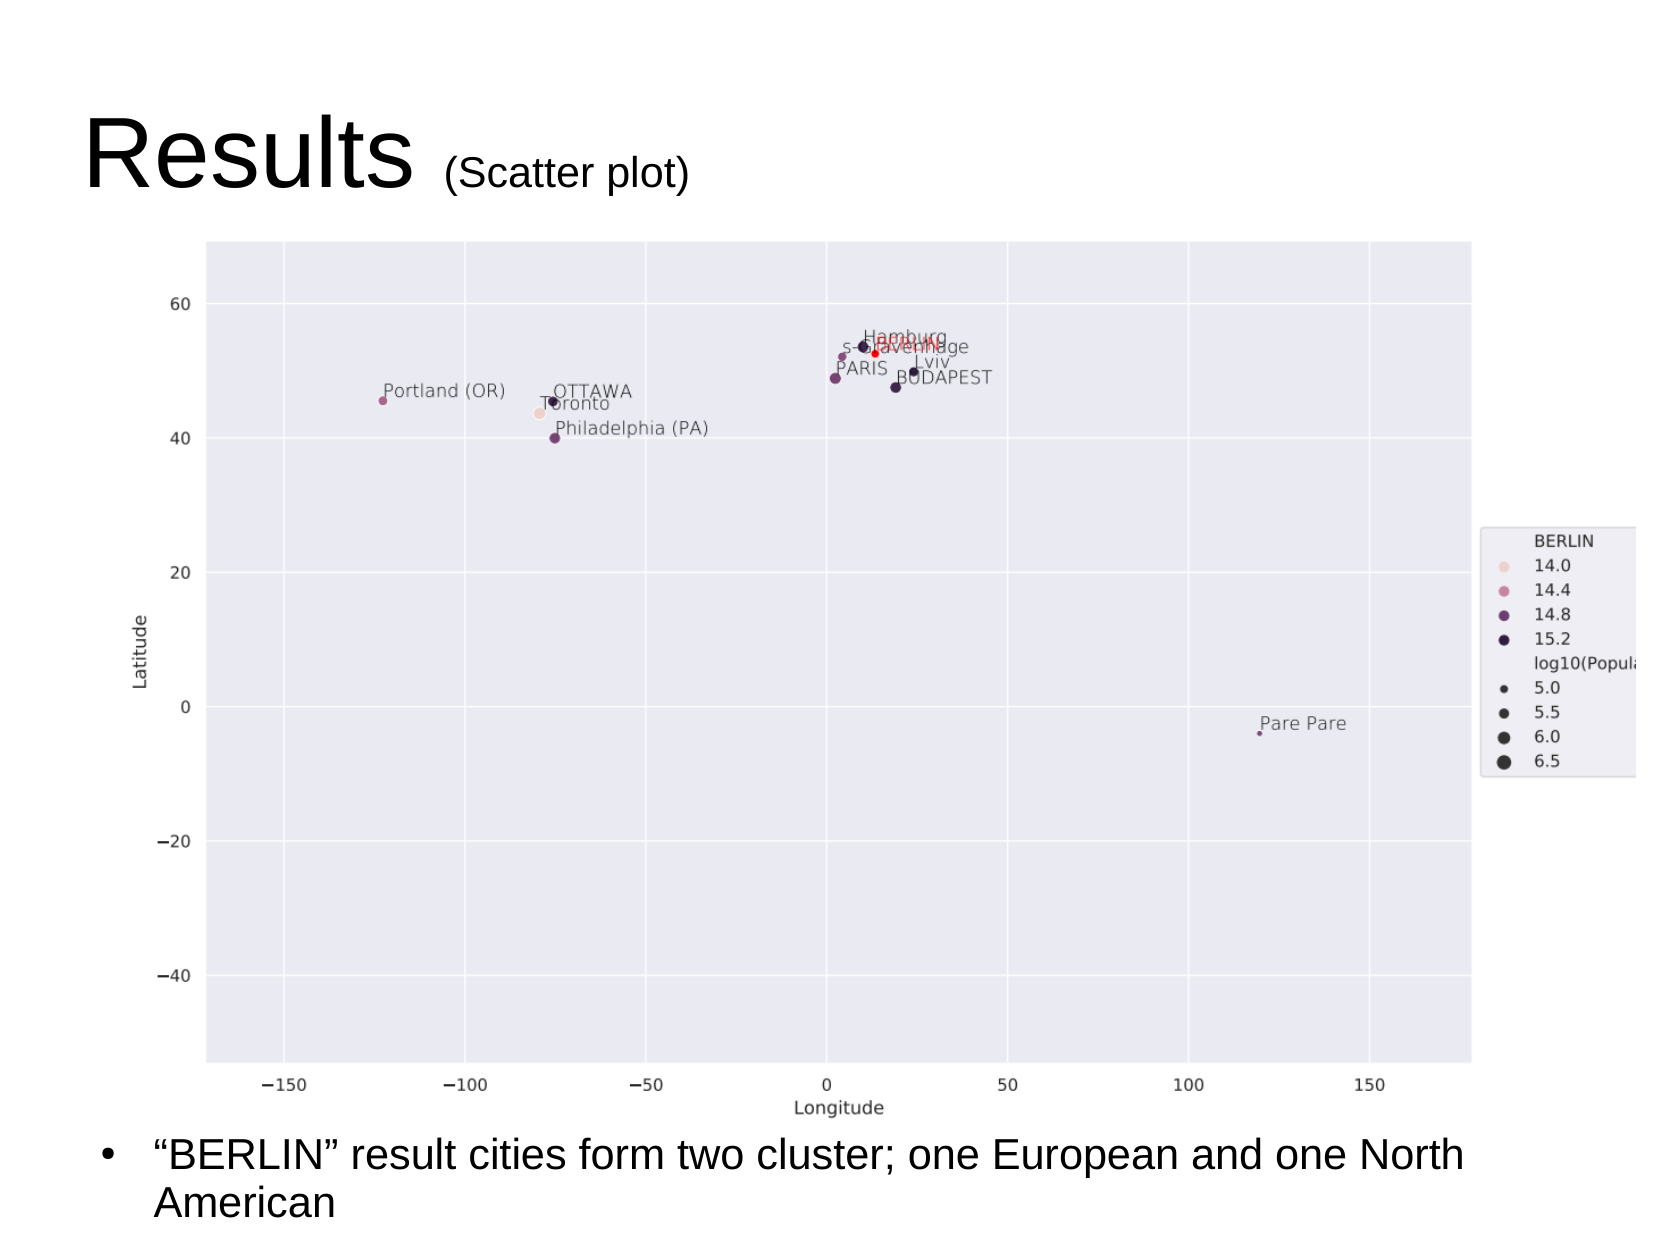

# Results (Scatter plot)
“BERLIN” result cities form two cluster; one European and one North American